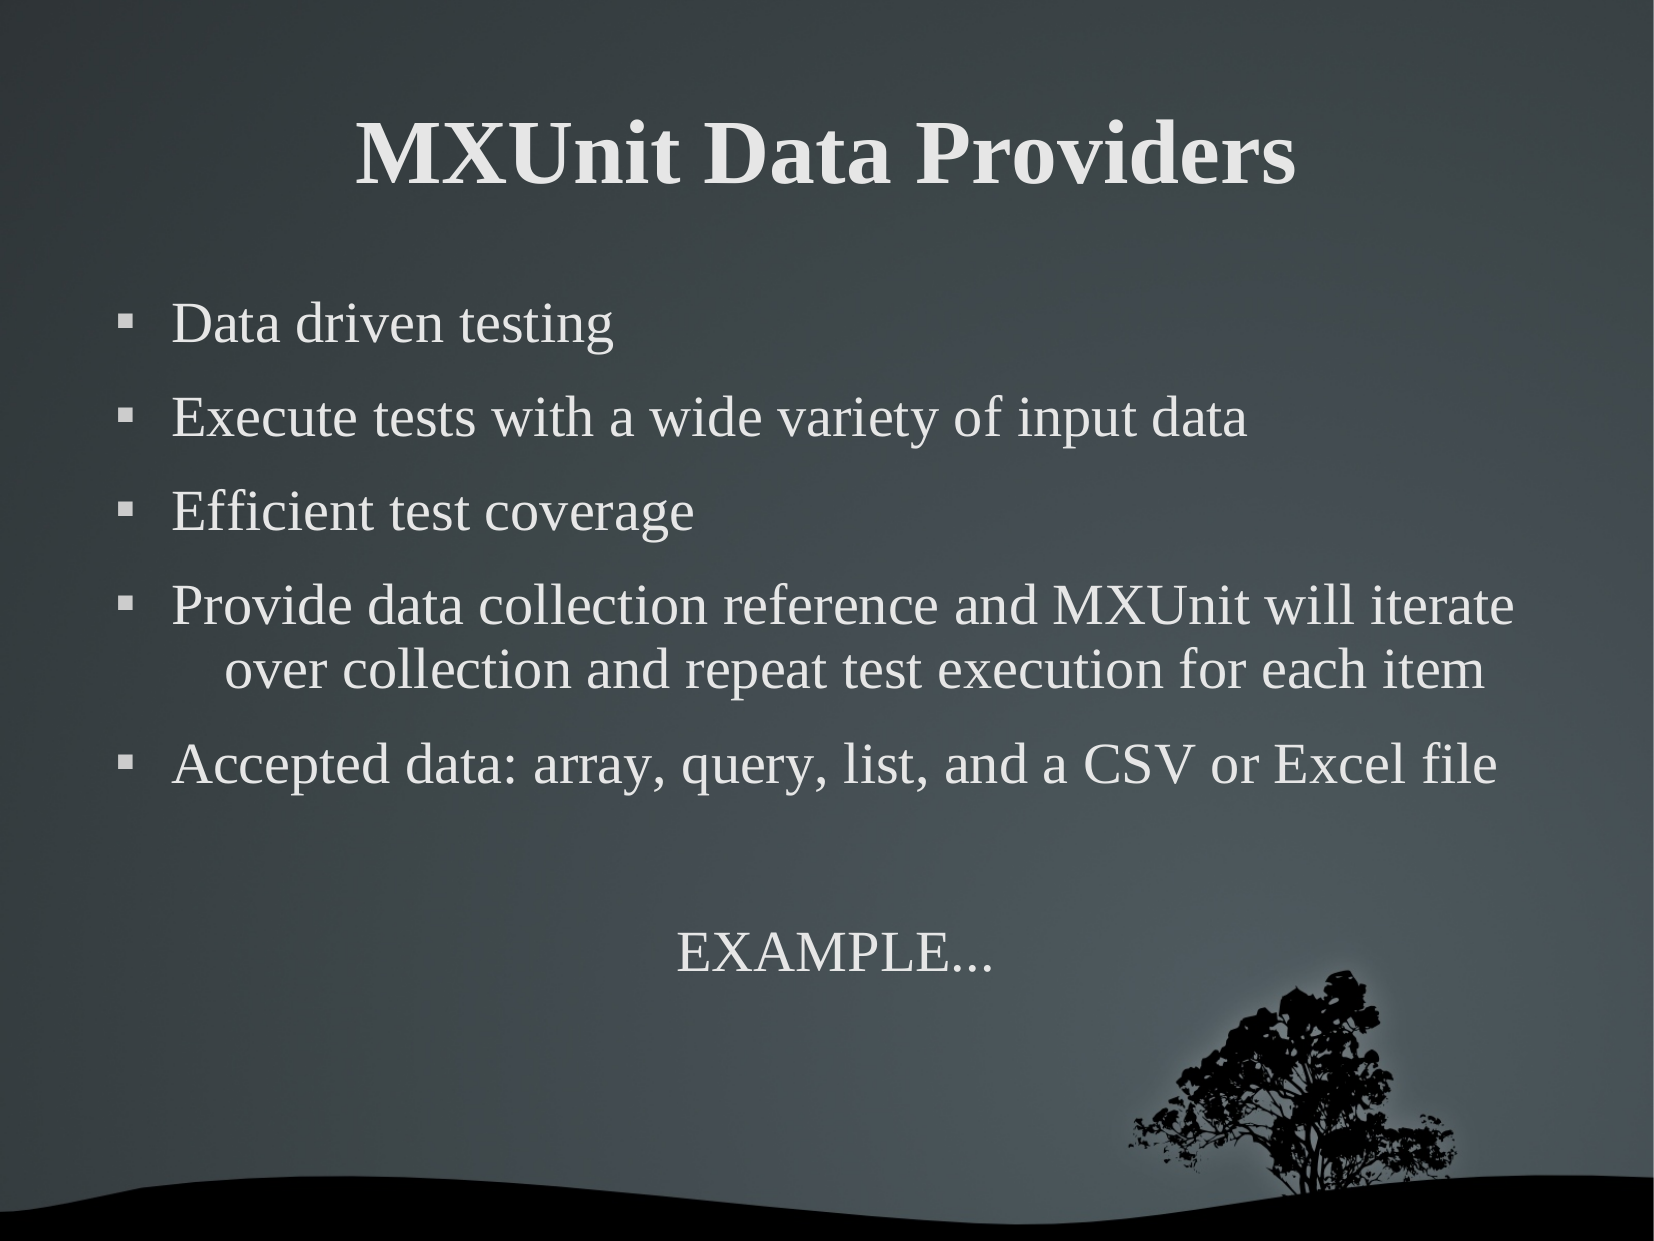

# MXUnit Data Providers
Data driven testing
Execute tests with a wide variety of input data
Efficient test coverage
Provide data collection reference and MXUnit will iterate over collection and repeat test execution for each item
Accepted data: array, query, list, and a CSV or Excel file
EXAMPLE...